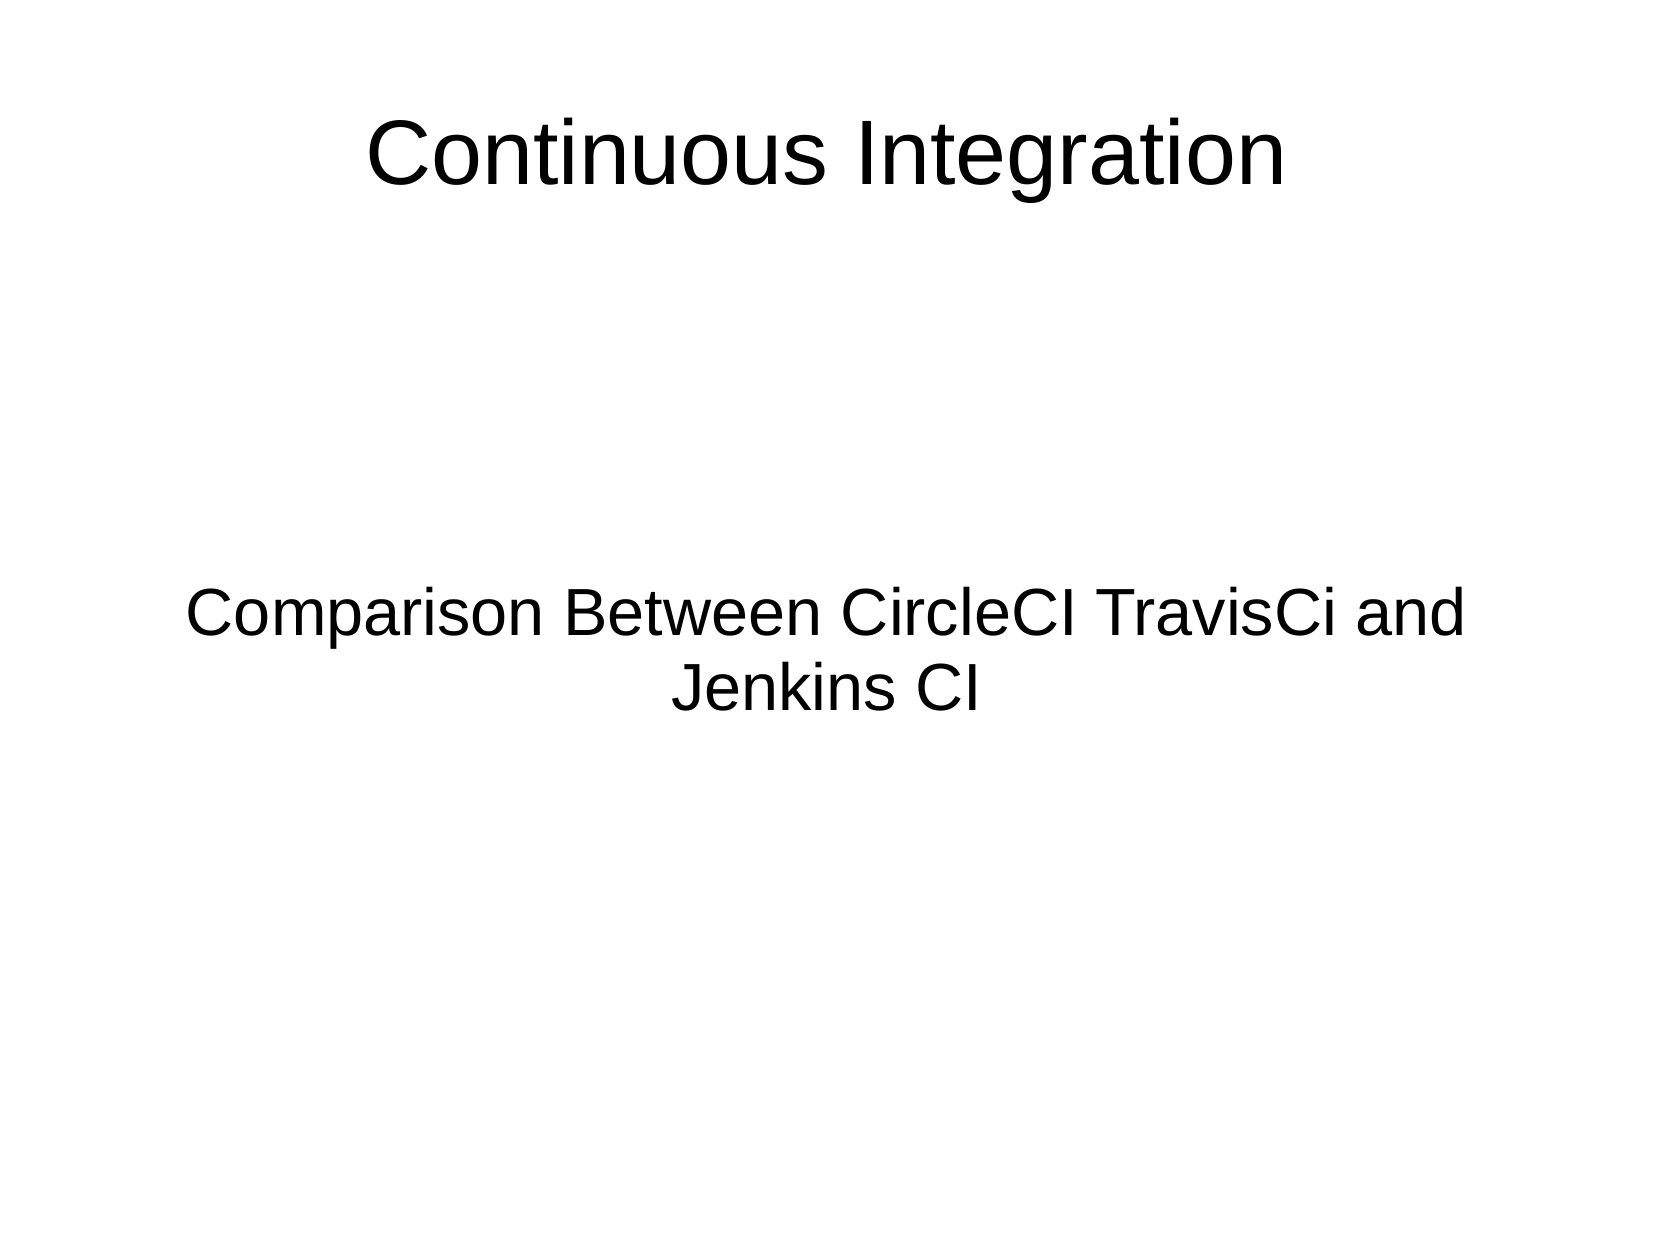

# Continuous Integration
Comparison Between CircleCI TravisCi and Jenkins CI